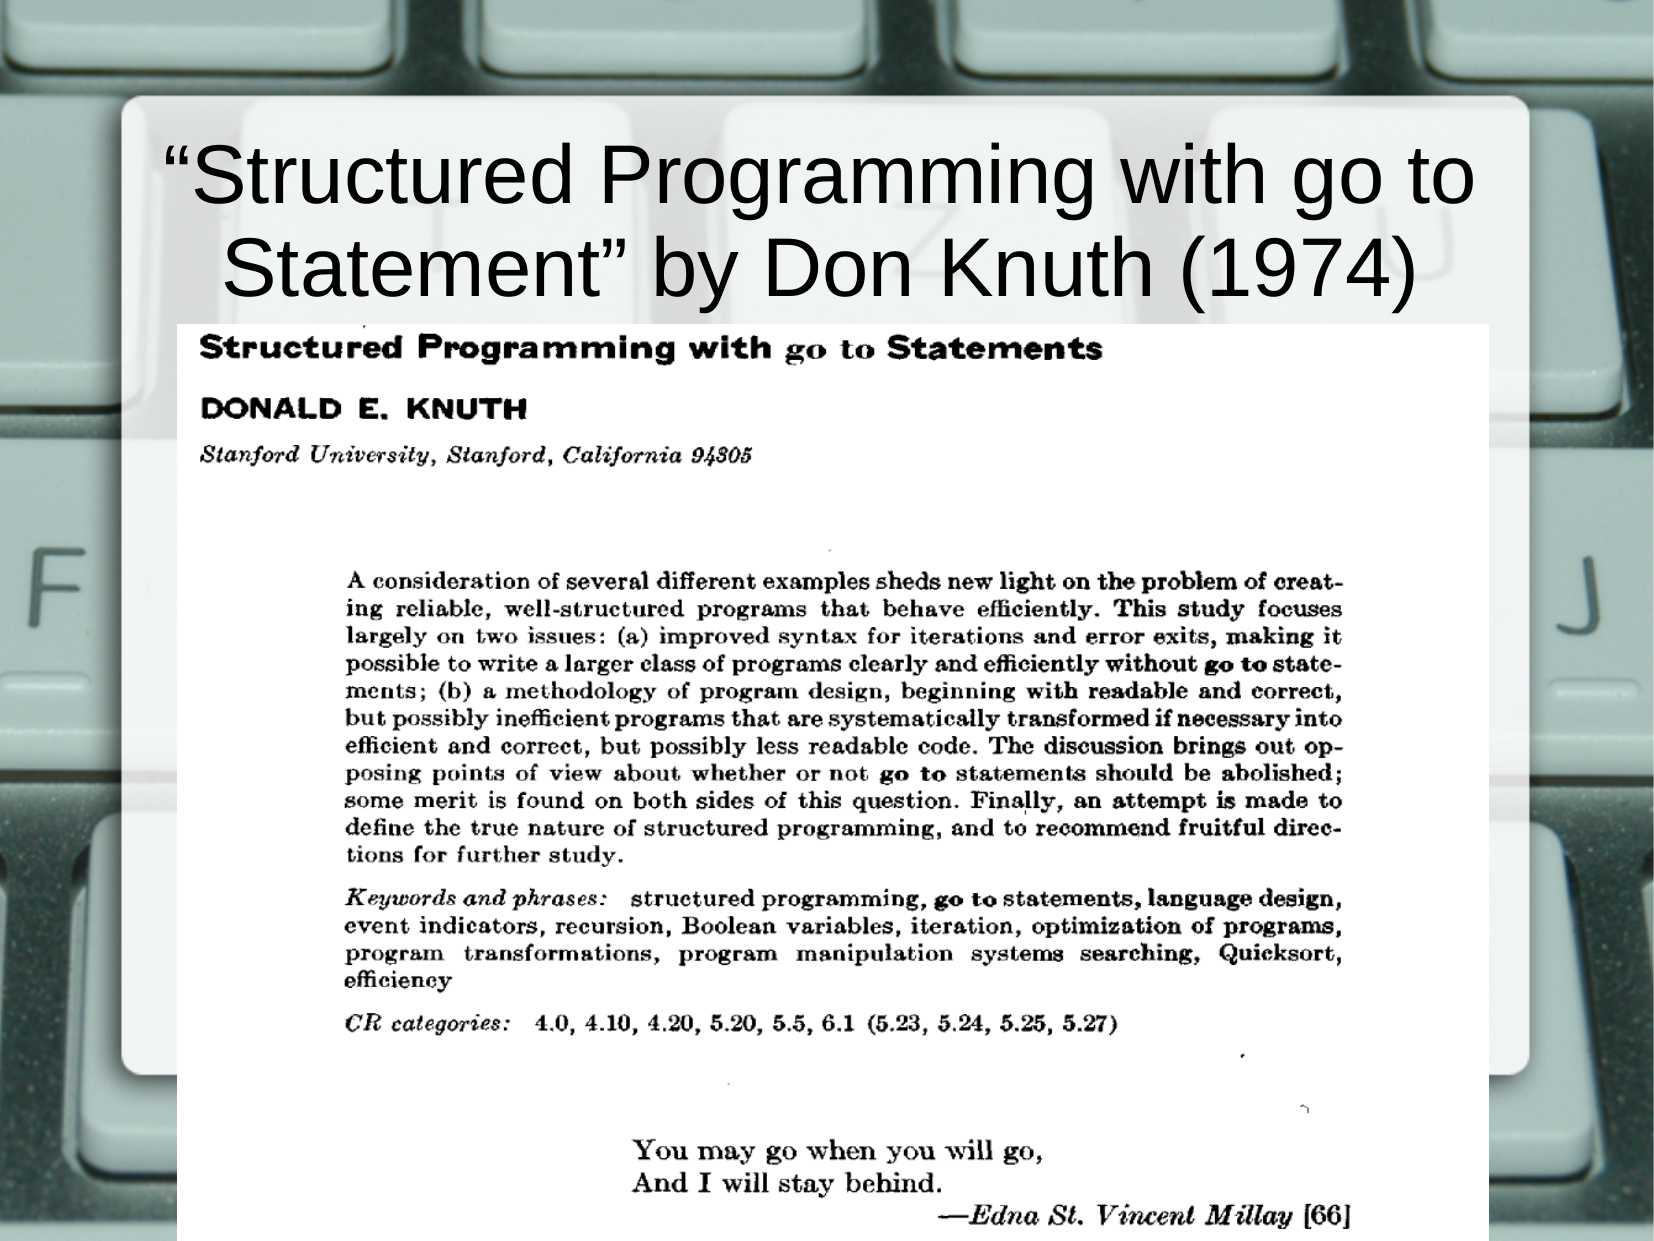

# “Structured Programming with go to Statement” by Don Knuth (1974)